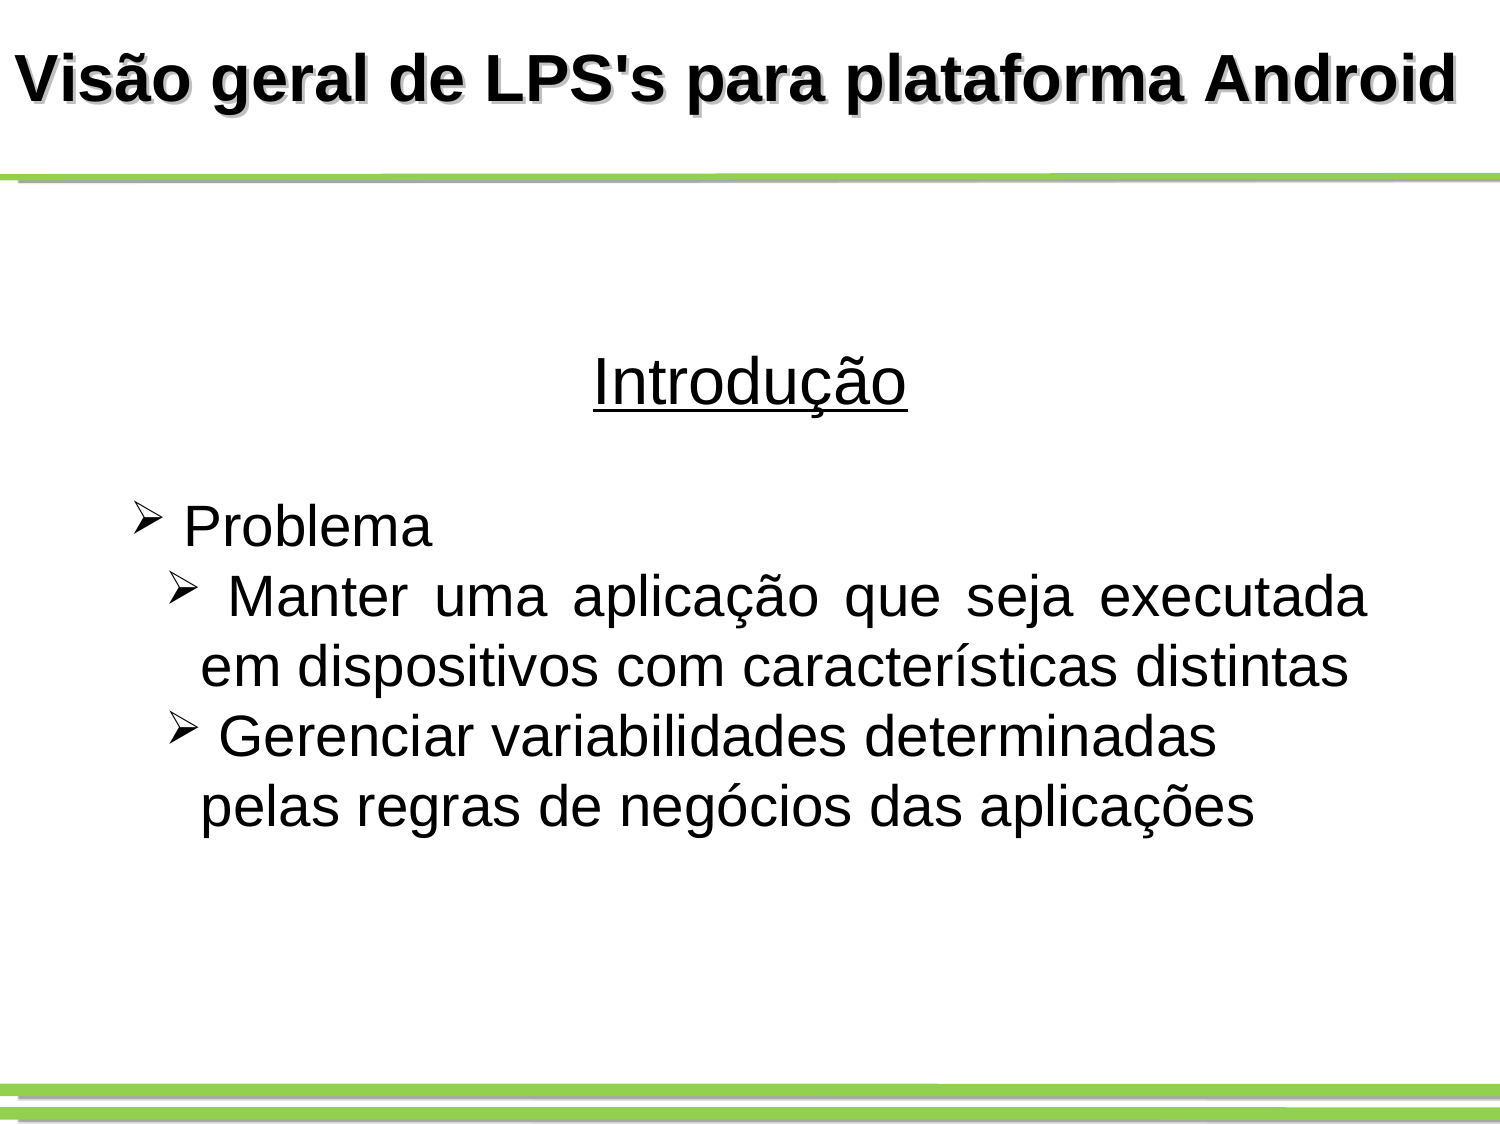

Visão geral de LPS's para plataforma Android
Introdução
 Problema
 Manter uma aplicação que seja executada em dispositivos com características distintas
 Gerenciar variabilidades determinadas pelas regras de negócios das aplicações